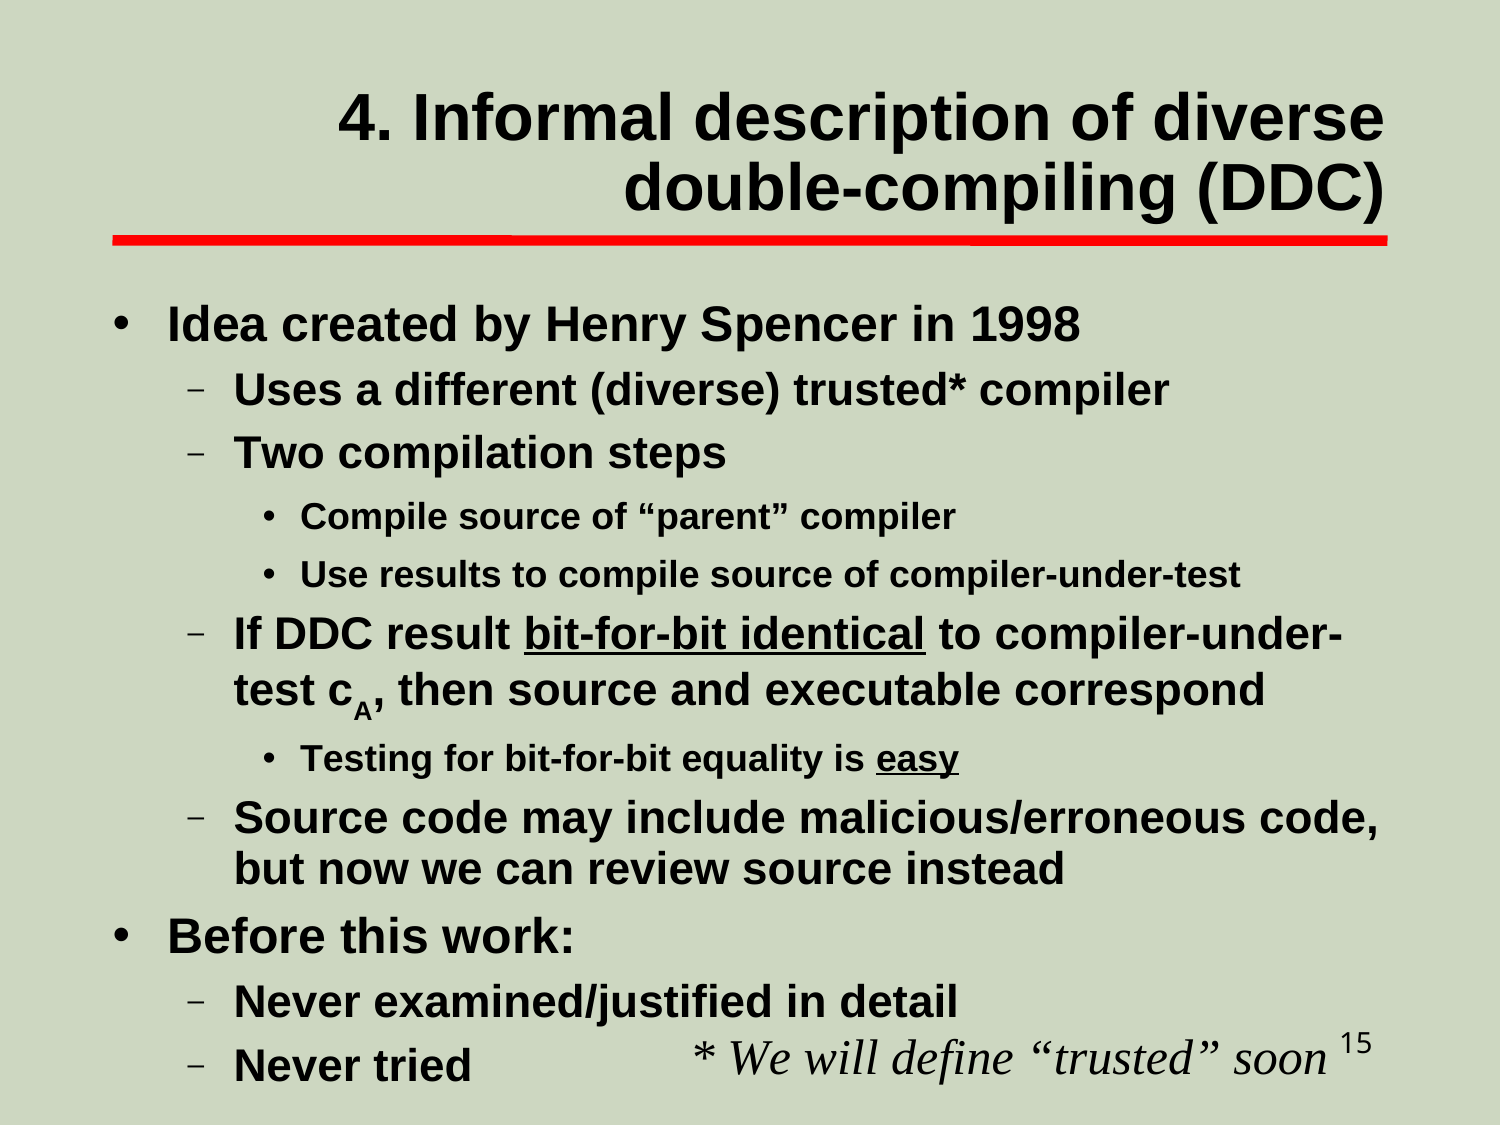

# 4. Informal description of diverse double-compiling (DDC)
Idea created by Henry Spencer in 1998
Uses a different (diverse) trusted* compiler
Two compilation steps
Compile source of “parent” compiler
Use results to compile source of compiler-under-test
If DDC result bit-for-bit identical to compiler-under-test cA, then source and executable correspond
Testing for bit-for-bit equality is easy
Source code may include malicious/erroneous code, but now we can review source instead
Before this work:
Never examined/justified in detail
Never tried
* We will define “trusted” soon